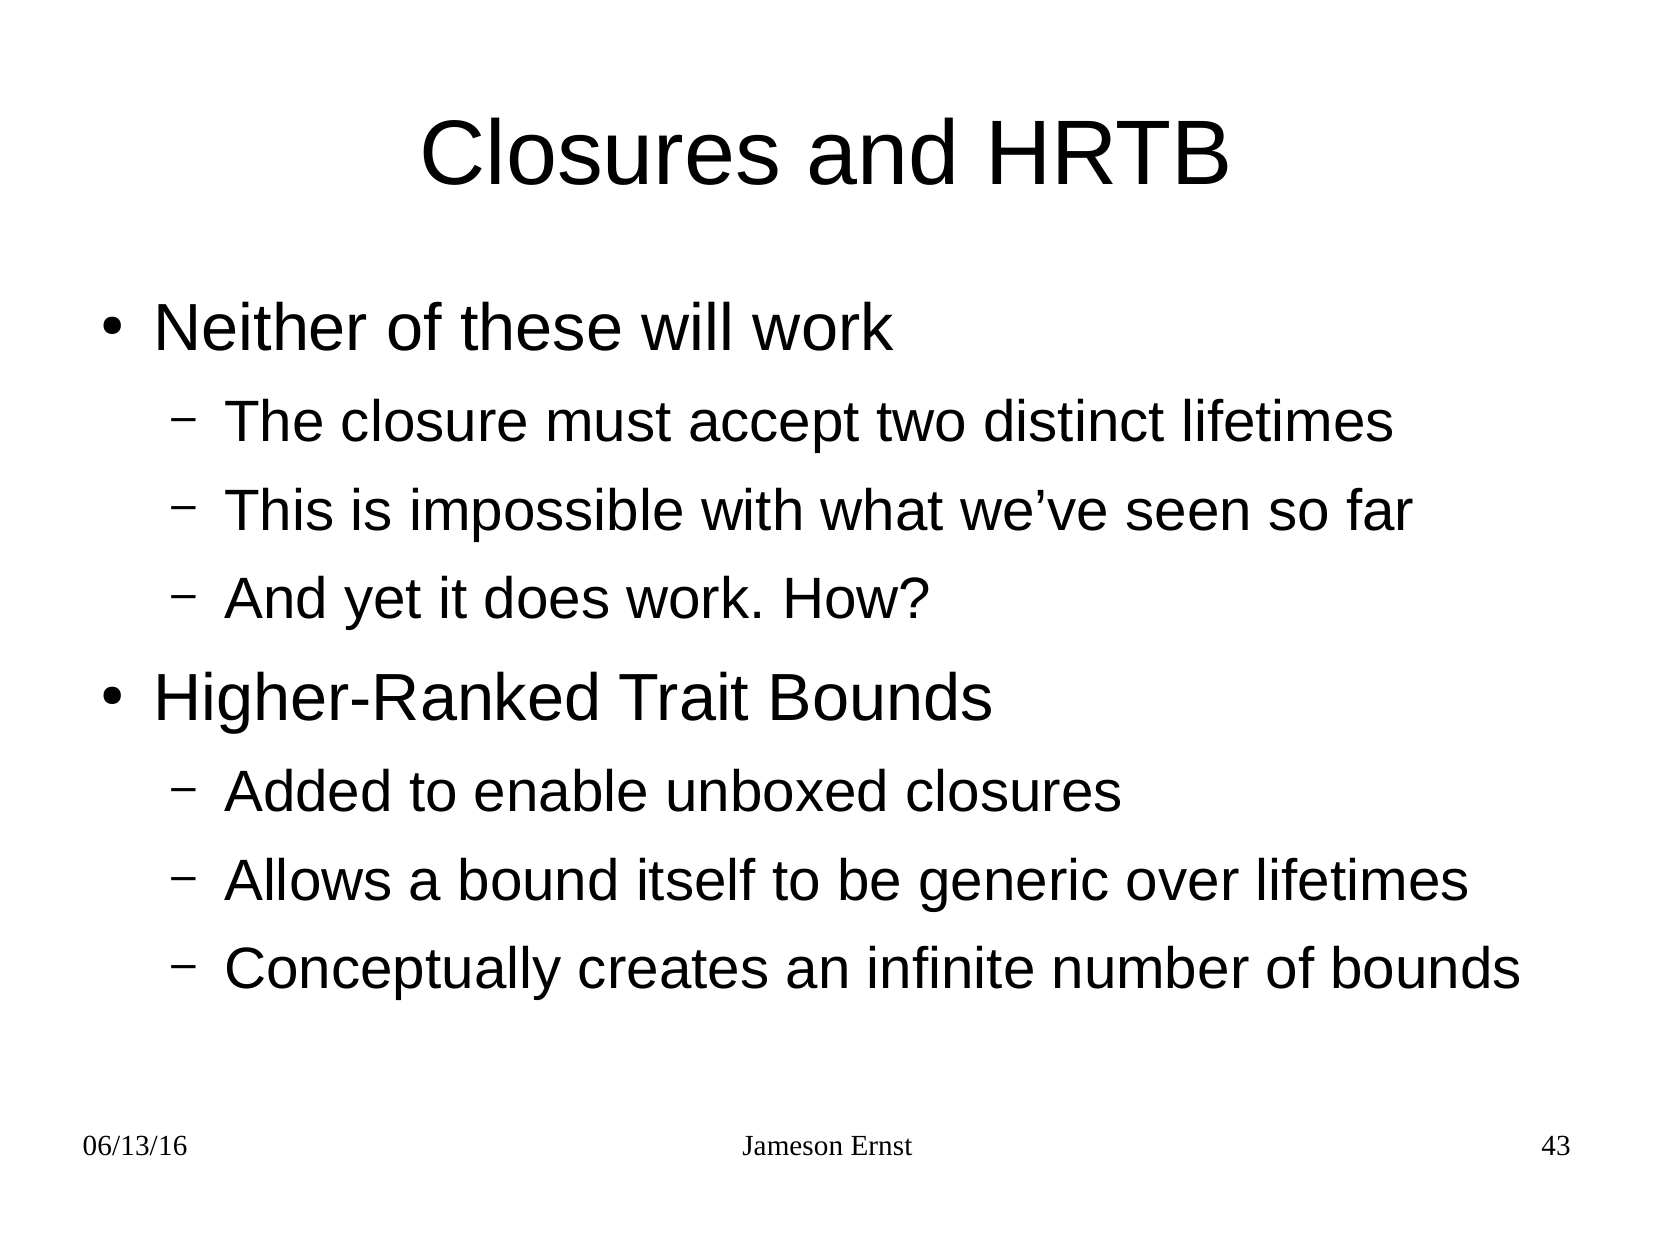

# Closures and HRTB
Neither of these will work
The closure must accept two distinct lifetimes
This is impossible with what we’ve seen so far
And yet it does work. How?
Higher-Ranked Trait Bounds
Added to enable unboxed closures
Allows a bound itself to be generic over lifetimes
Conceptually creates an infinite number of bounds
06/13/16
Jameson Ernst
43